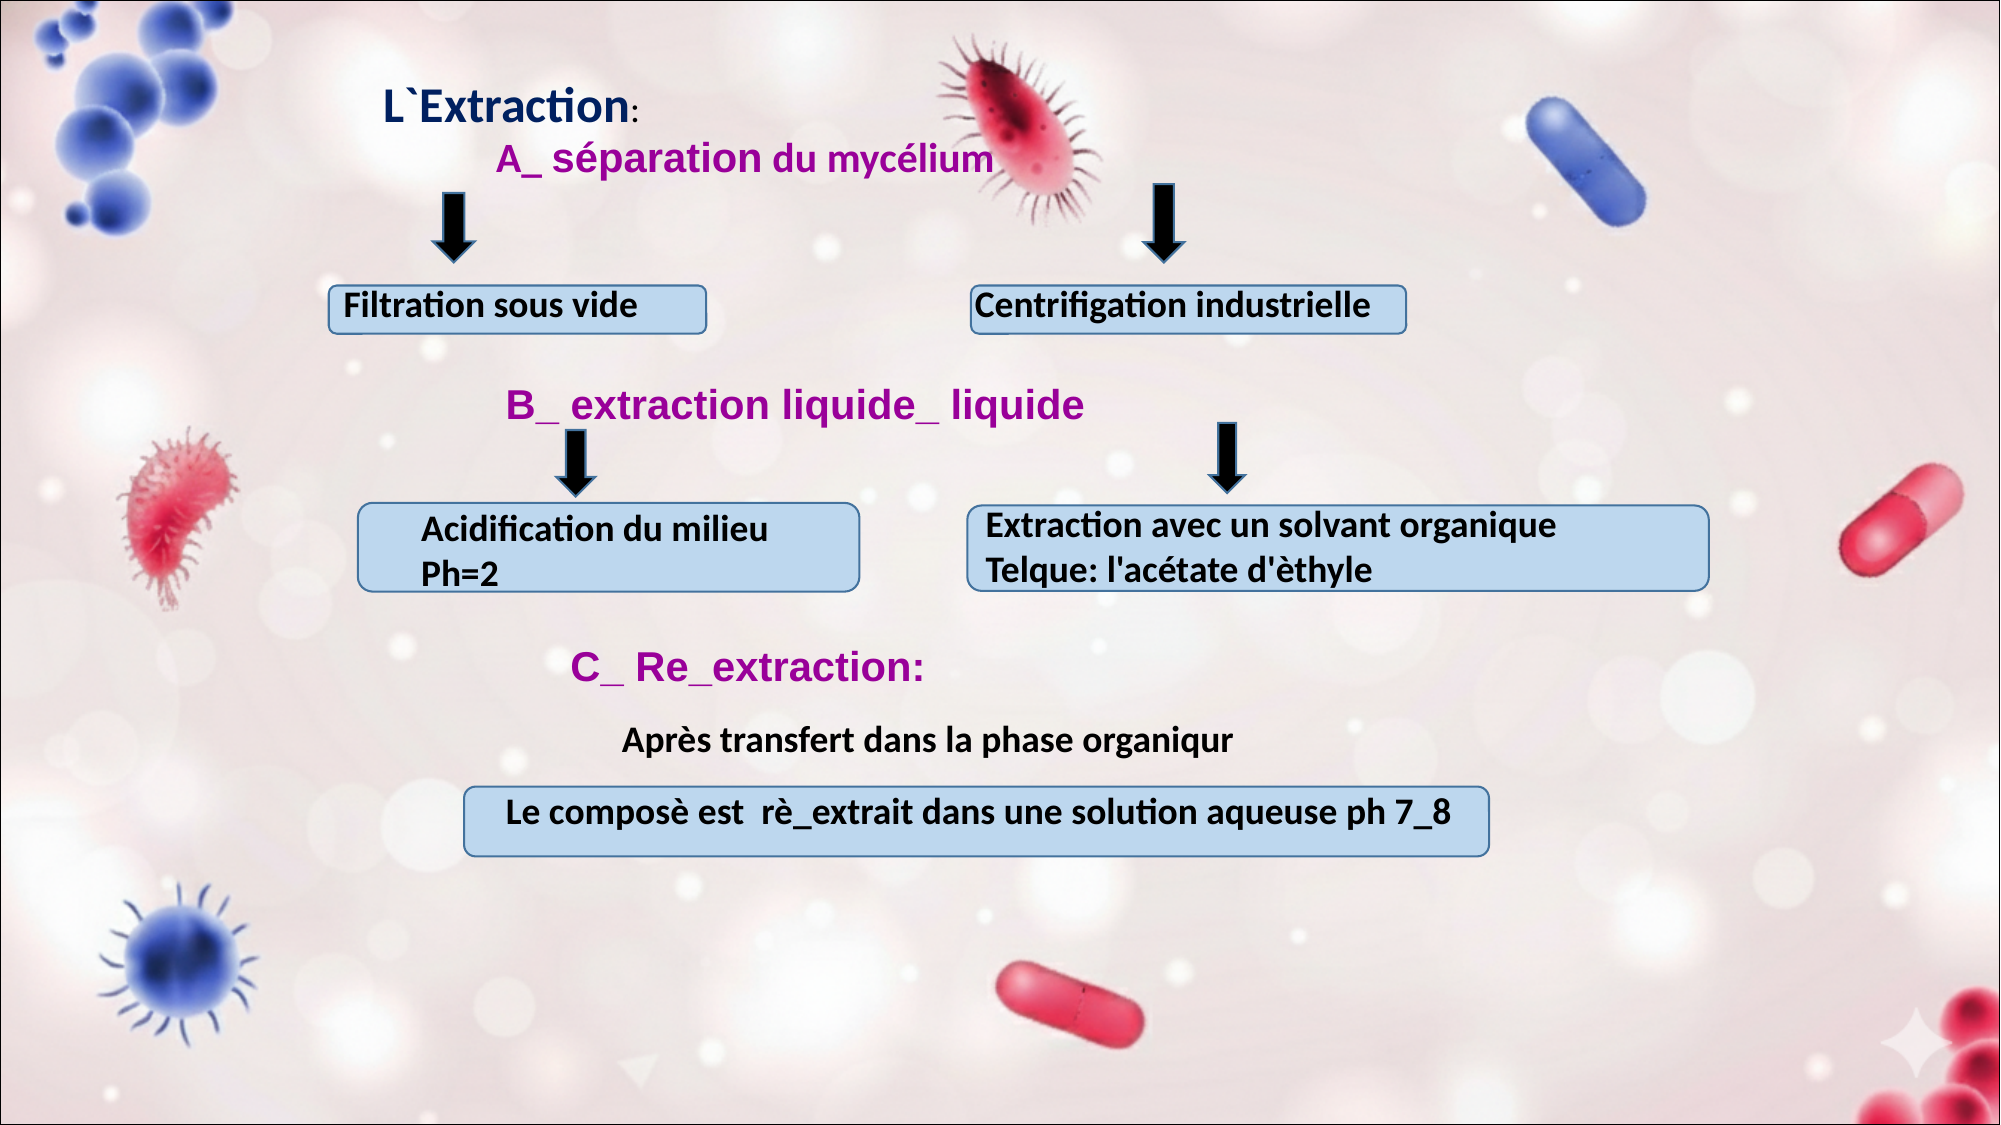

L`Extraction:
A_ séparation du mycélium
#
Filtration sous vide
Centrifigation industrielle
B_ extraction liquide_ liquide
Extraction avec un solvant organique
Telque: l'acétate d'èthyle
Acidification du milieu
Ph=2
C_ Re_extraction:
Après transfert dans la phase organiqur
Le composè est rè_extrait dans une solution aqueuse ph 7_8